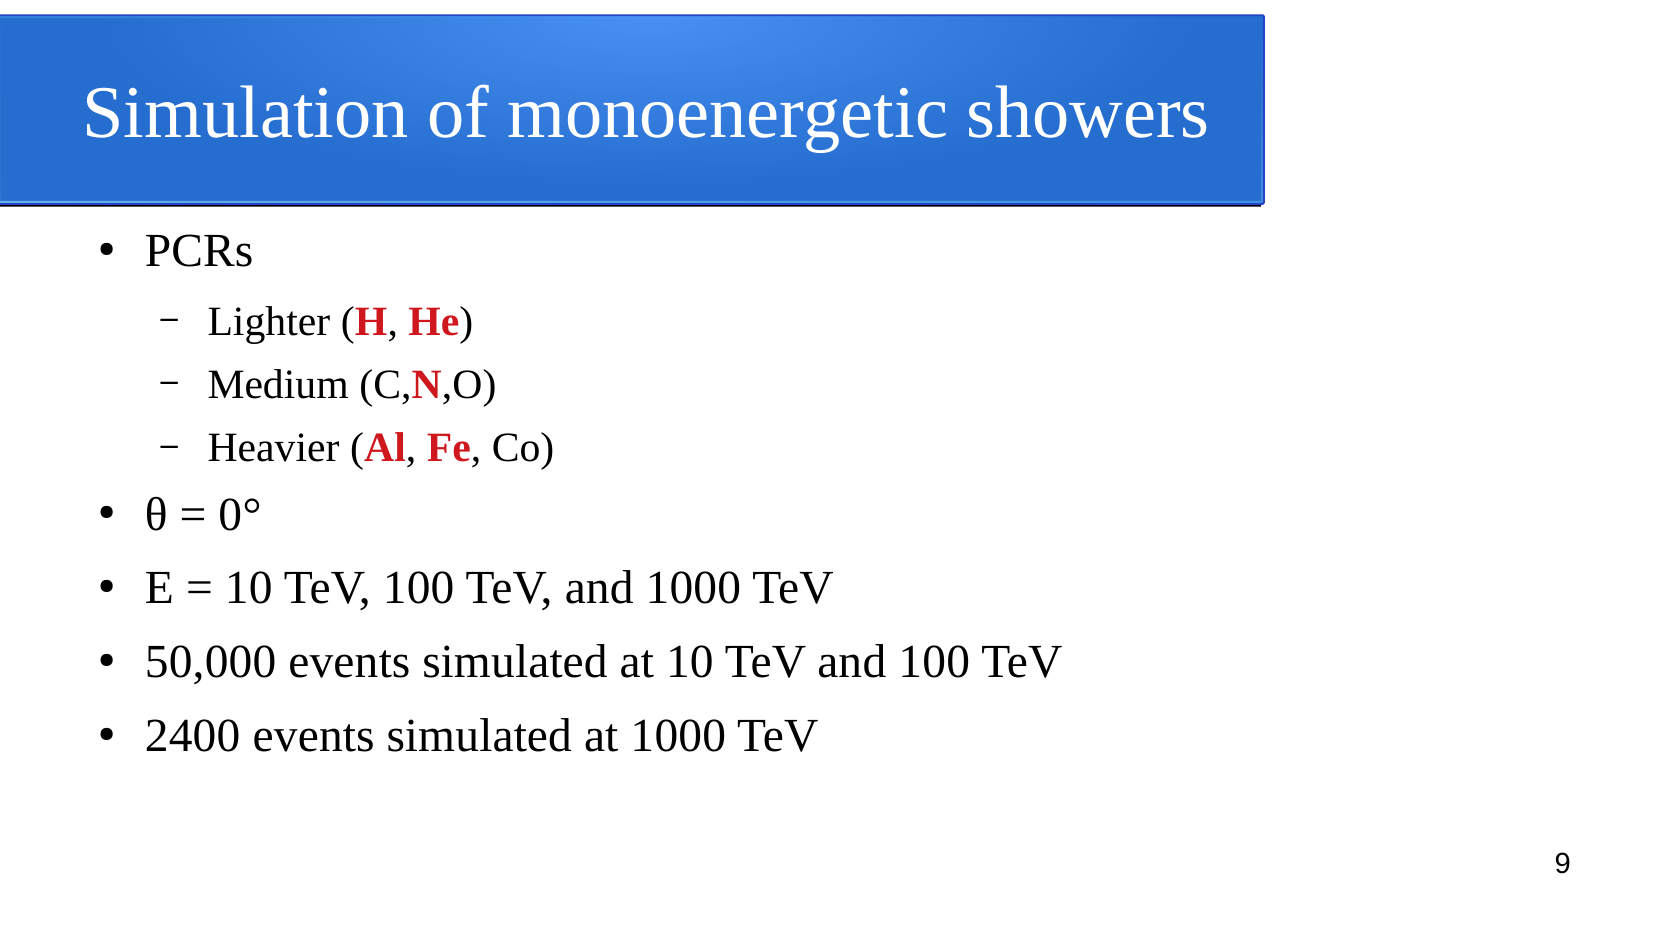

# Simulation of monoenergetic showers
PCRs
Lighter (H, He)
Medium (C,N,O)
Heavier (Al, Fe, Co)
θ = 0°
E = 10 TeV, 100 TeV, and 1000 TeV
50,000 events simulated at 10 TeV and 100 TeV
2400 events simulated at 1000 TeV